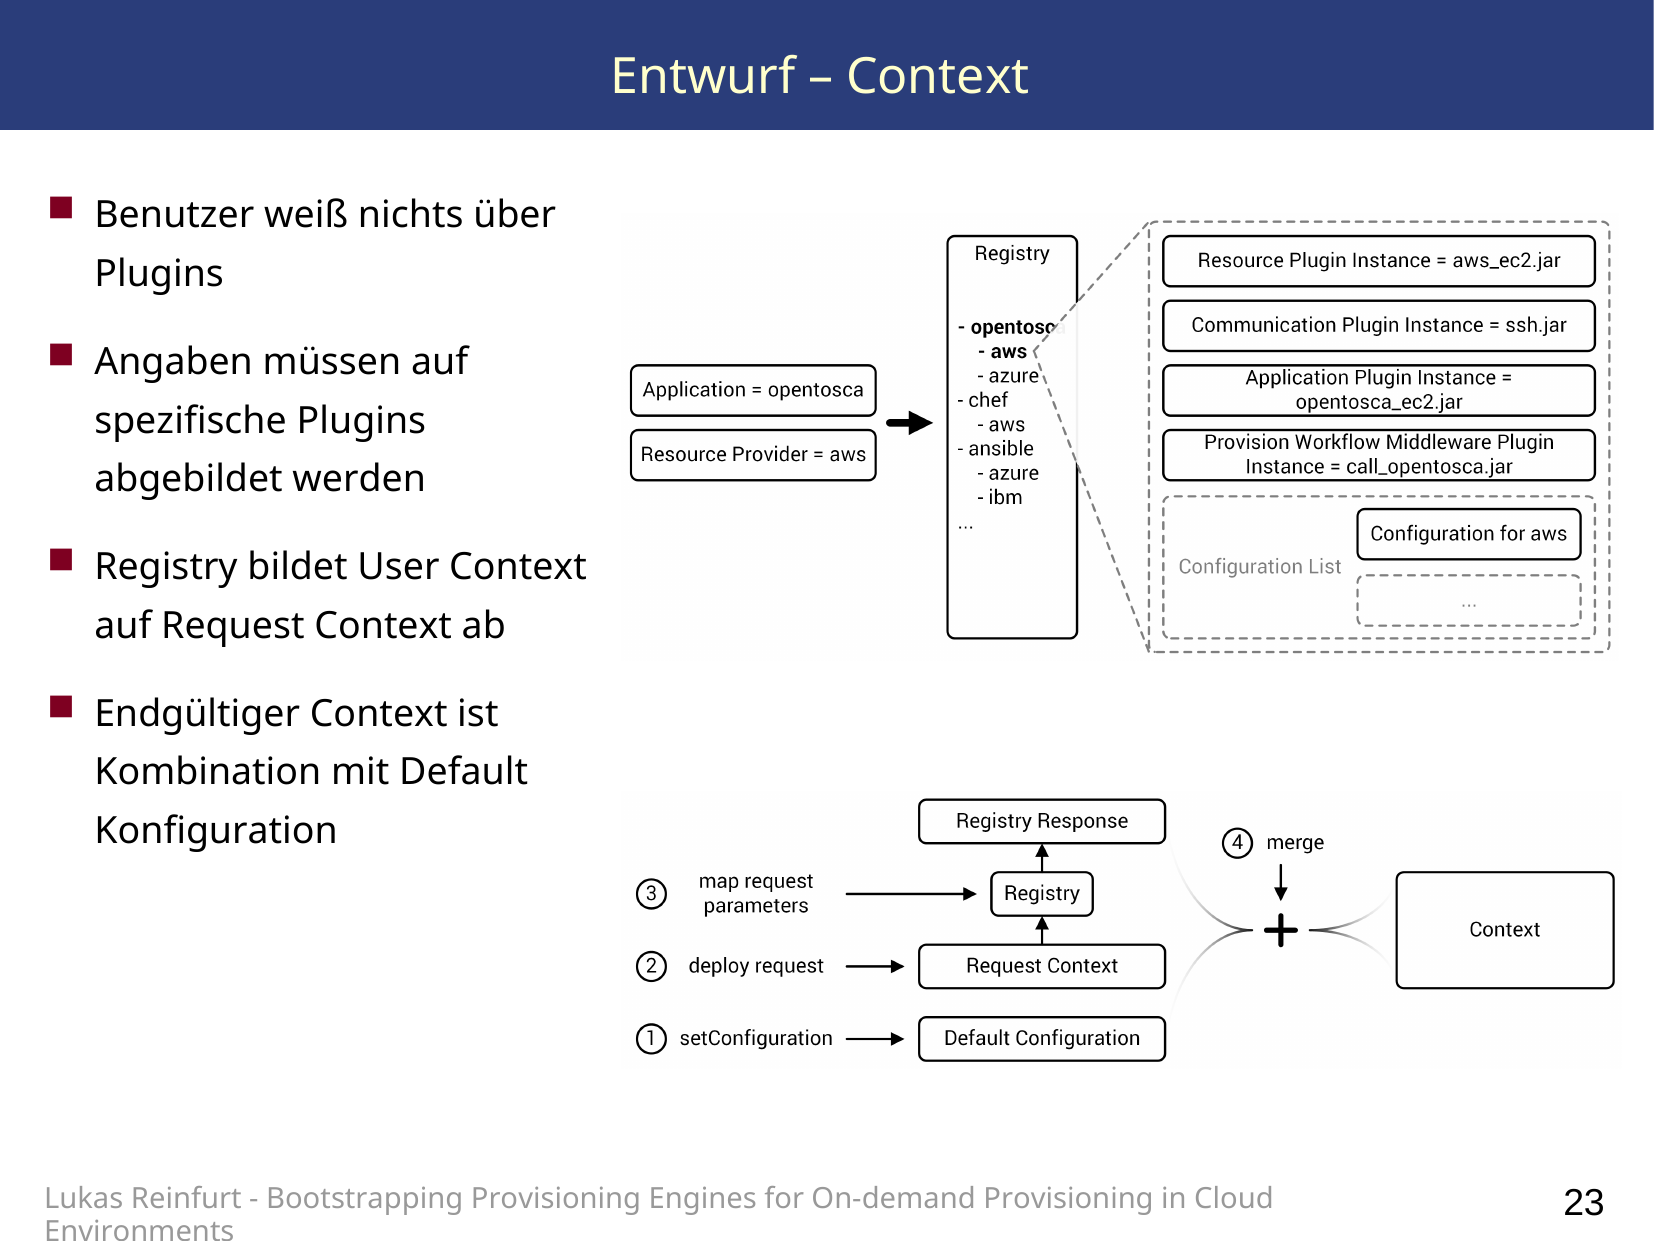

# Entwurf – Context
Benutzer weiß nichts über Plugins
Angaben müssen auf spezifische Plugins abgebildet werden
Registry bildet User Context auf Request Context ab
Endgültiger Context ist Kombination mit Default Konfiguration